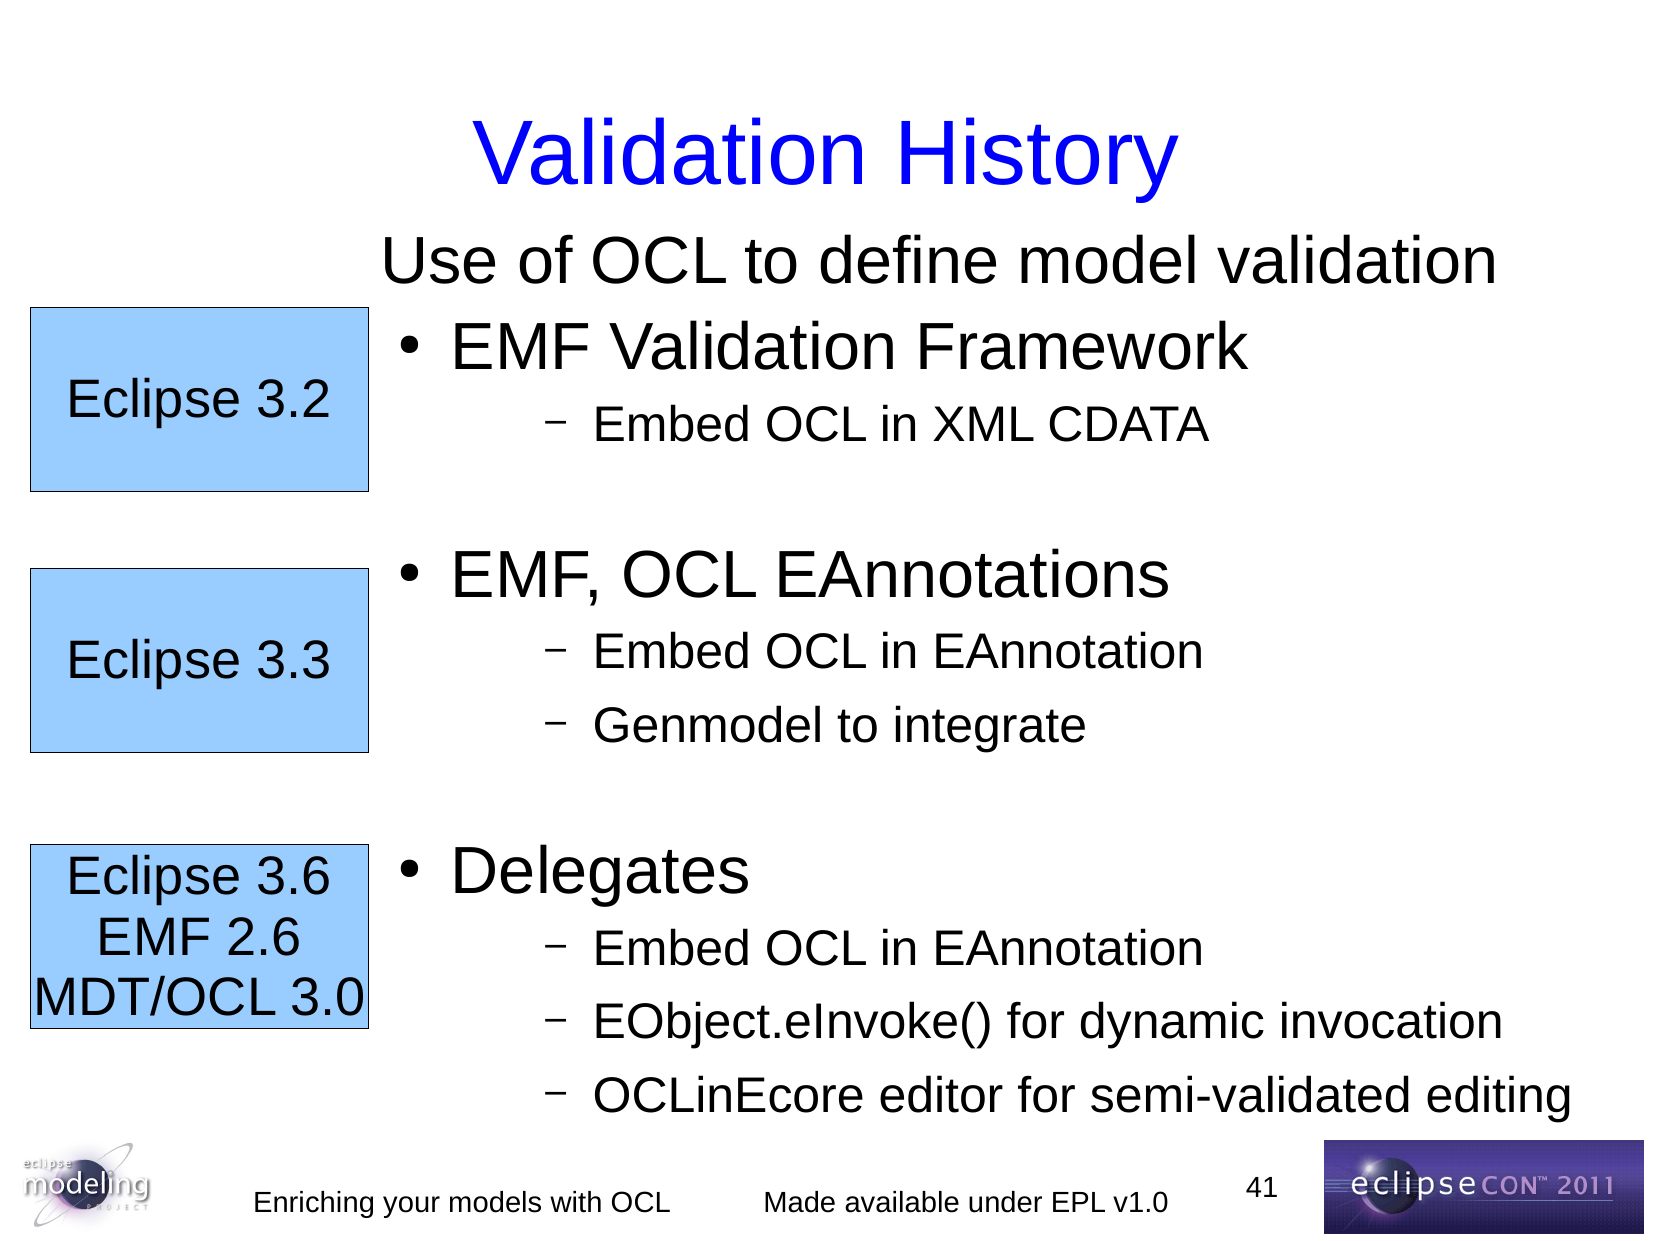

# Validation History
Use of OCL to define model validation
EMF Validation Framework
Embed OCL in XML CDATA
EMF, OCL EAnnotations
Embed OCL in EAnnotation
Genmodel to integrate
Delegates
Embed OCL in EAnnotation
EObject.eInvoke() for dynamic invocation
OCLinEcore editor for semi-validated editing
Eclipse 3.2
Eclipse 3.3
Eclipse 3.6
EMF 2.6
MDT/OCL 3.0
41
Enriching your models with OCL